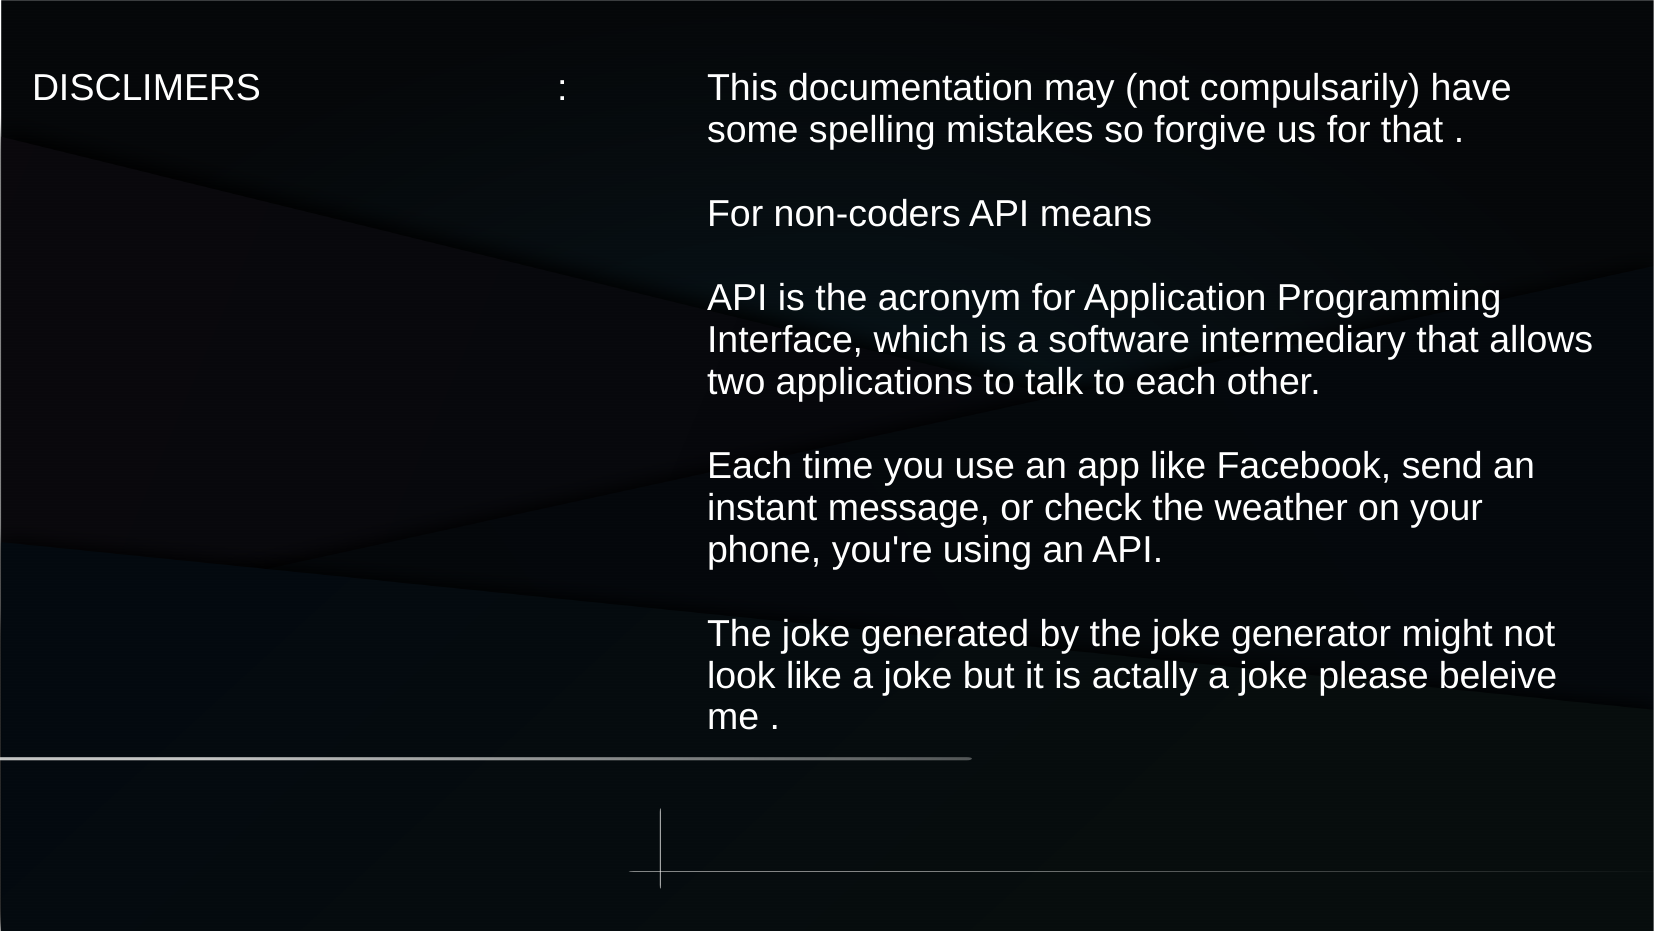

DISCLIMERS				:		This documentation may (not compulsarily) have 											some spelling mistakes so forgive us for that .
									For non-coders API means
									API is the acronym for Application Programming 											Interface, which is a software intermediary that allows 										two applications to talk to each other.
									Each time you use an app like Facebook, send an 										instant message, or check the weather on your 											phone, you're using an API.
									The joke generated by the joke generator might not 										look like a joke but it is actally a joke please beleive 										me .